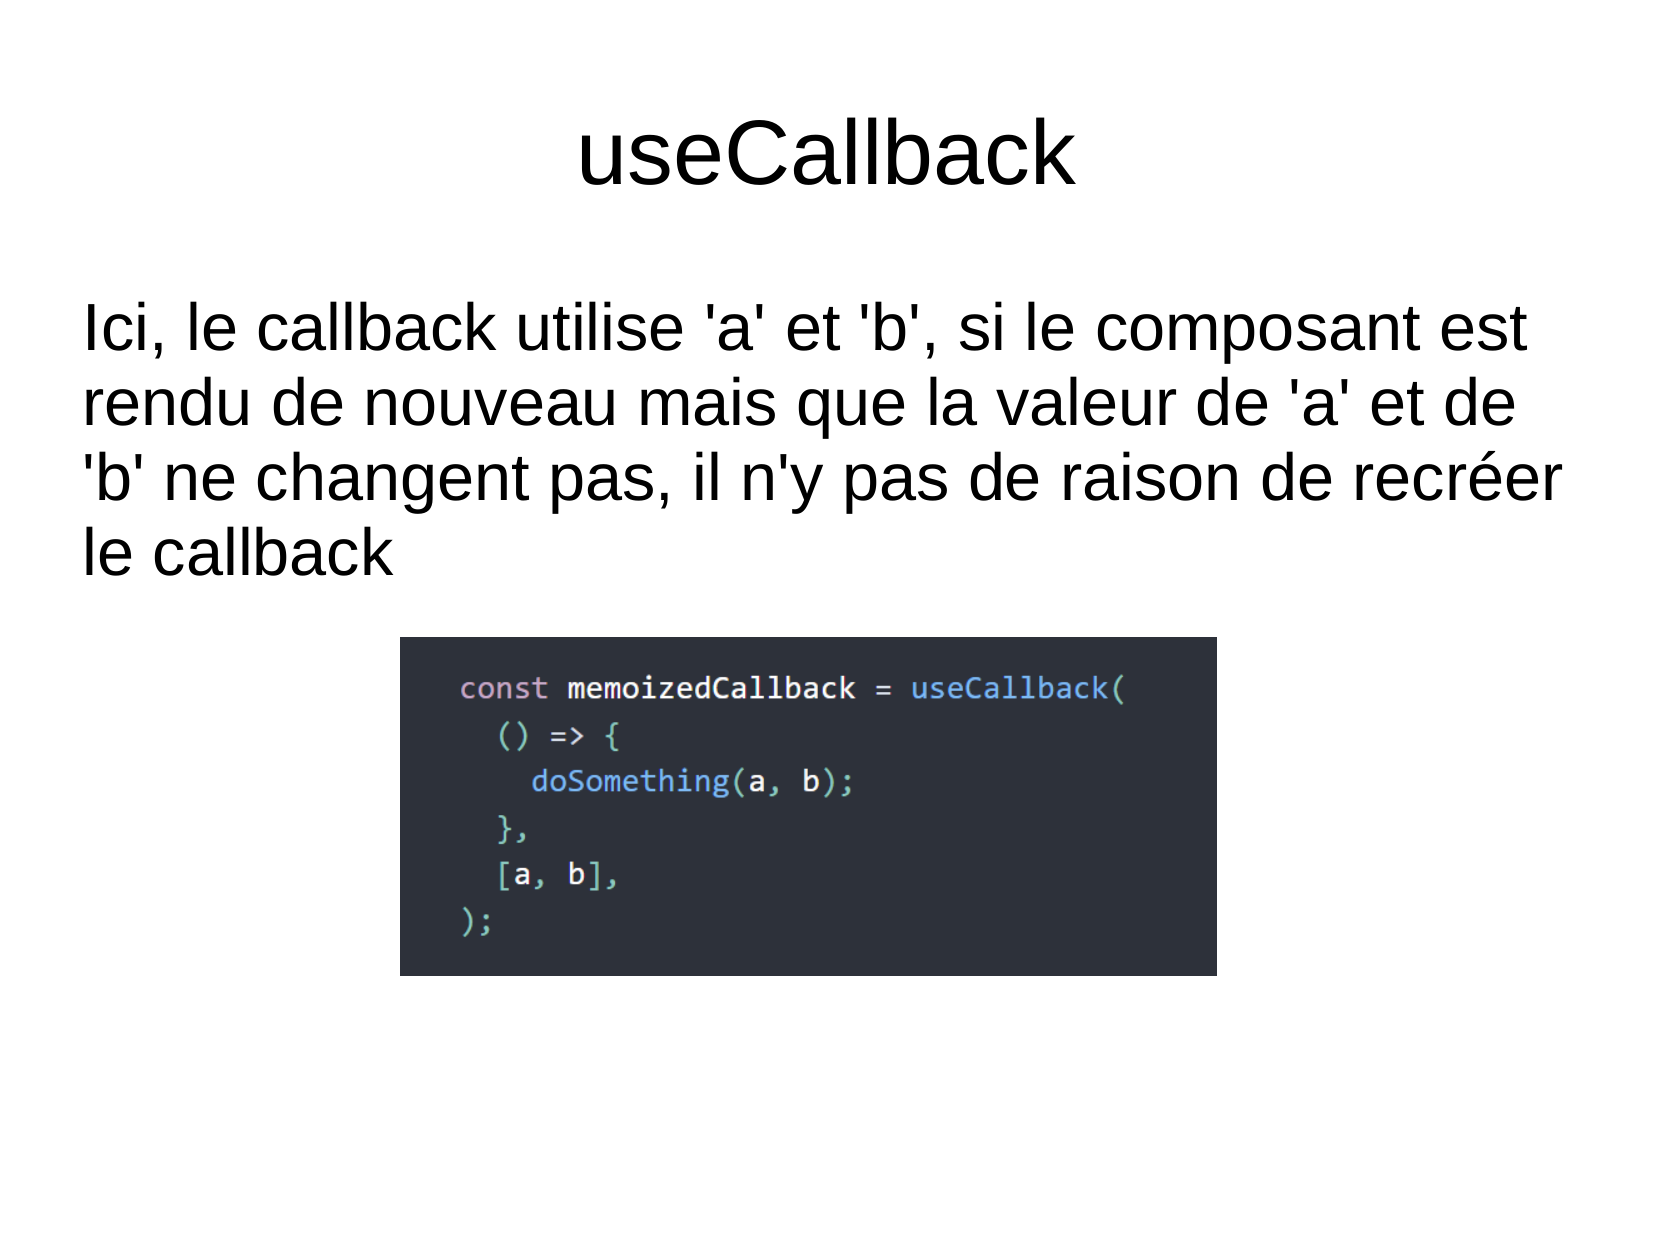

# useCallback
Ici, le callback utilise 'a' et 'b', si le composant est rendu de nouveau mais que la valeur de 'a' et de 'b' ne changent pas, il n'y pas de raison de recréer le callback